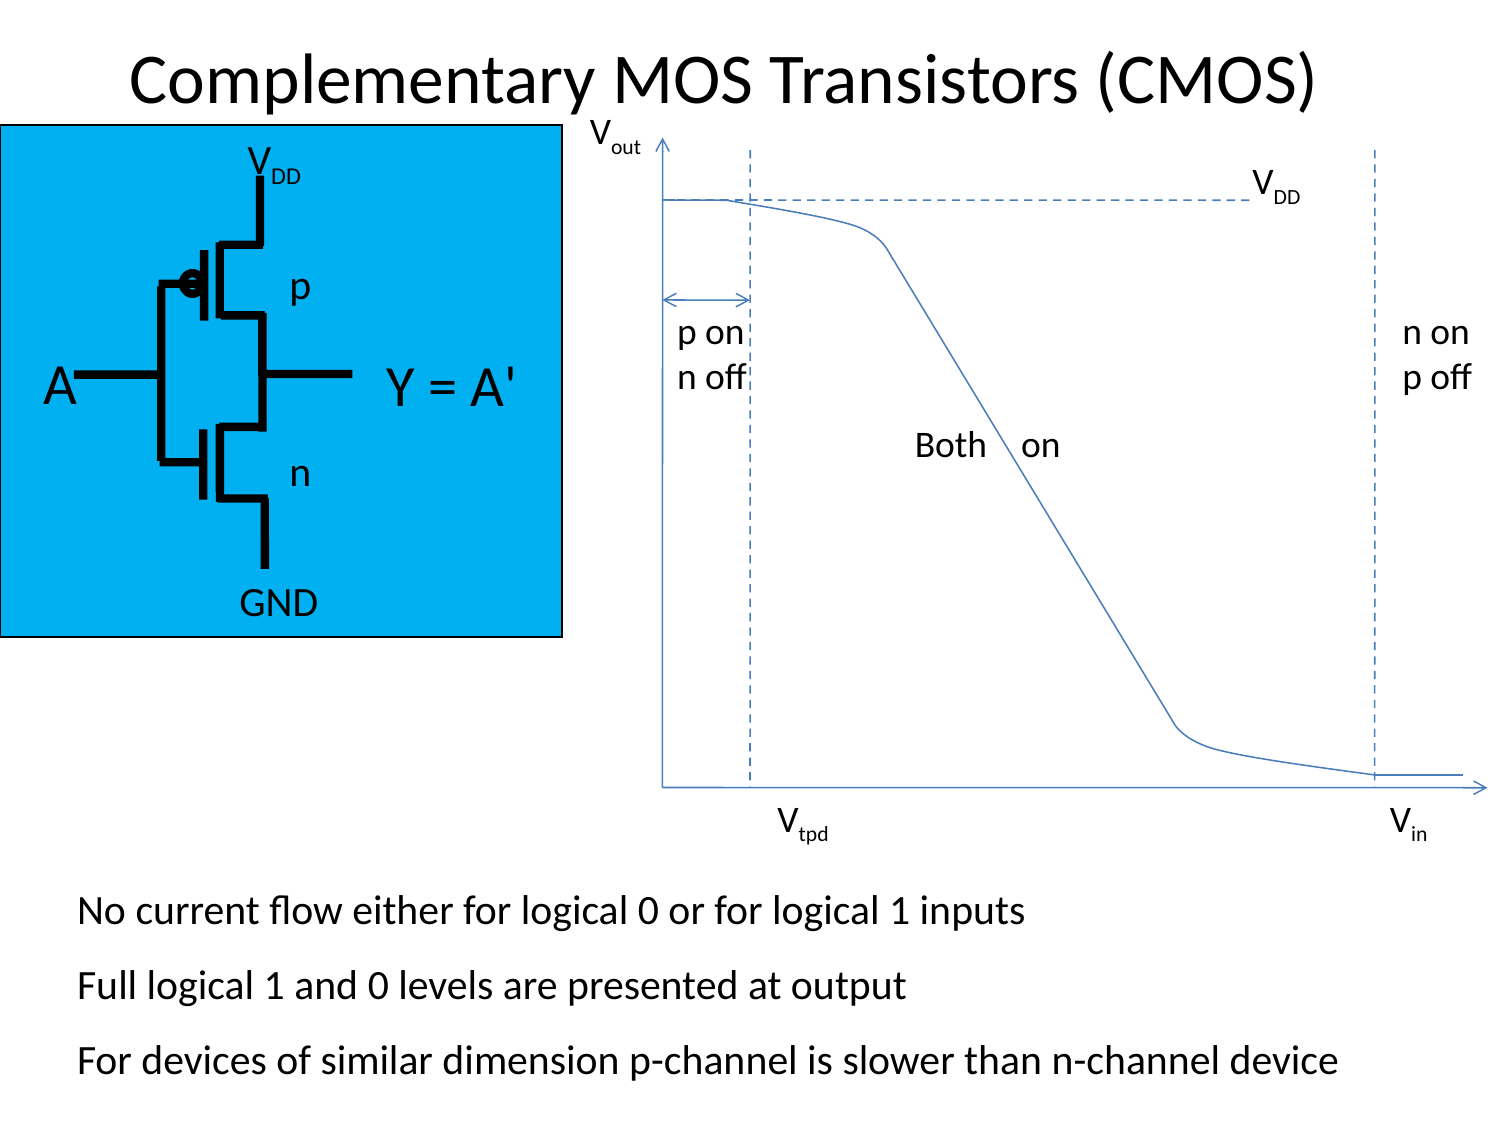

# Complementary MOS Transistors (CMOS)
Vout
VDD
p
A
Y = A'
n
GND
VDD
p on
n off
n on
p off
Both on
Vtpd
Vin
No current flow either for logical 0 or for logical 1 inputs
Full logical 1 and 0 levels are presented at output
For devices of similar dimension p-channel is slower than n-channel device